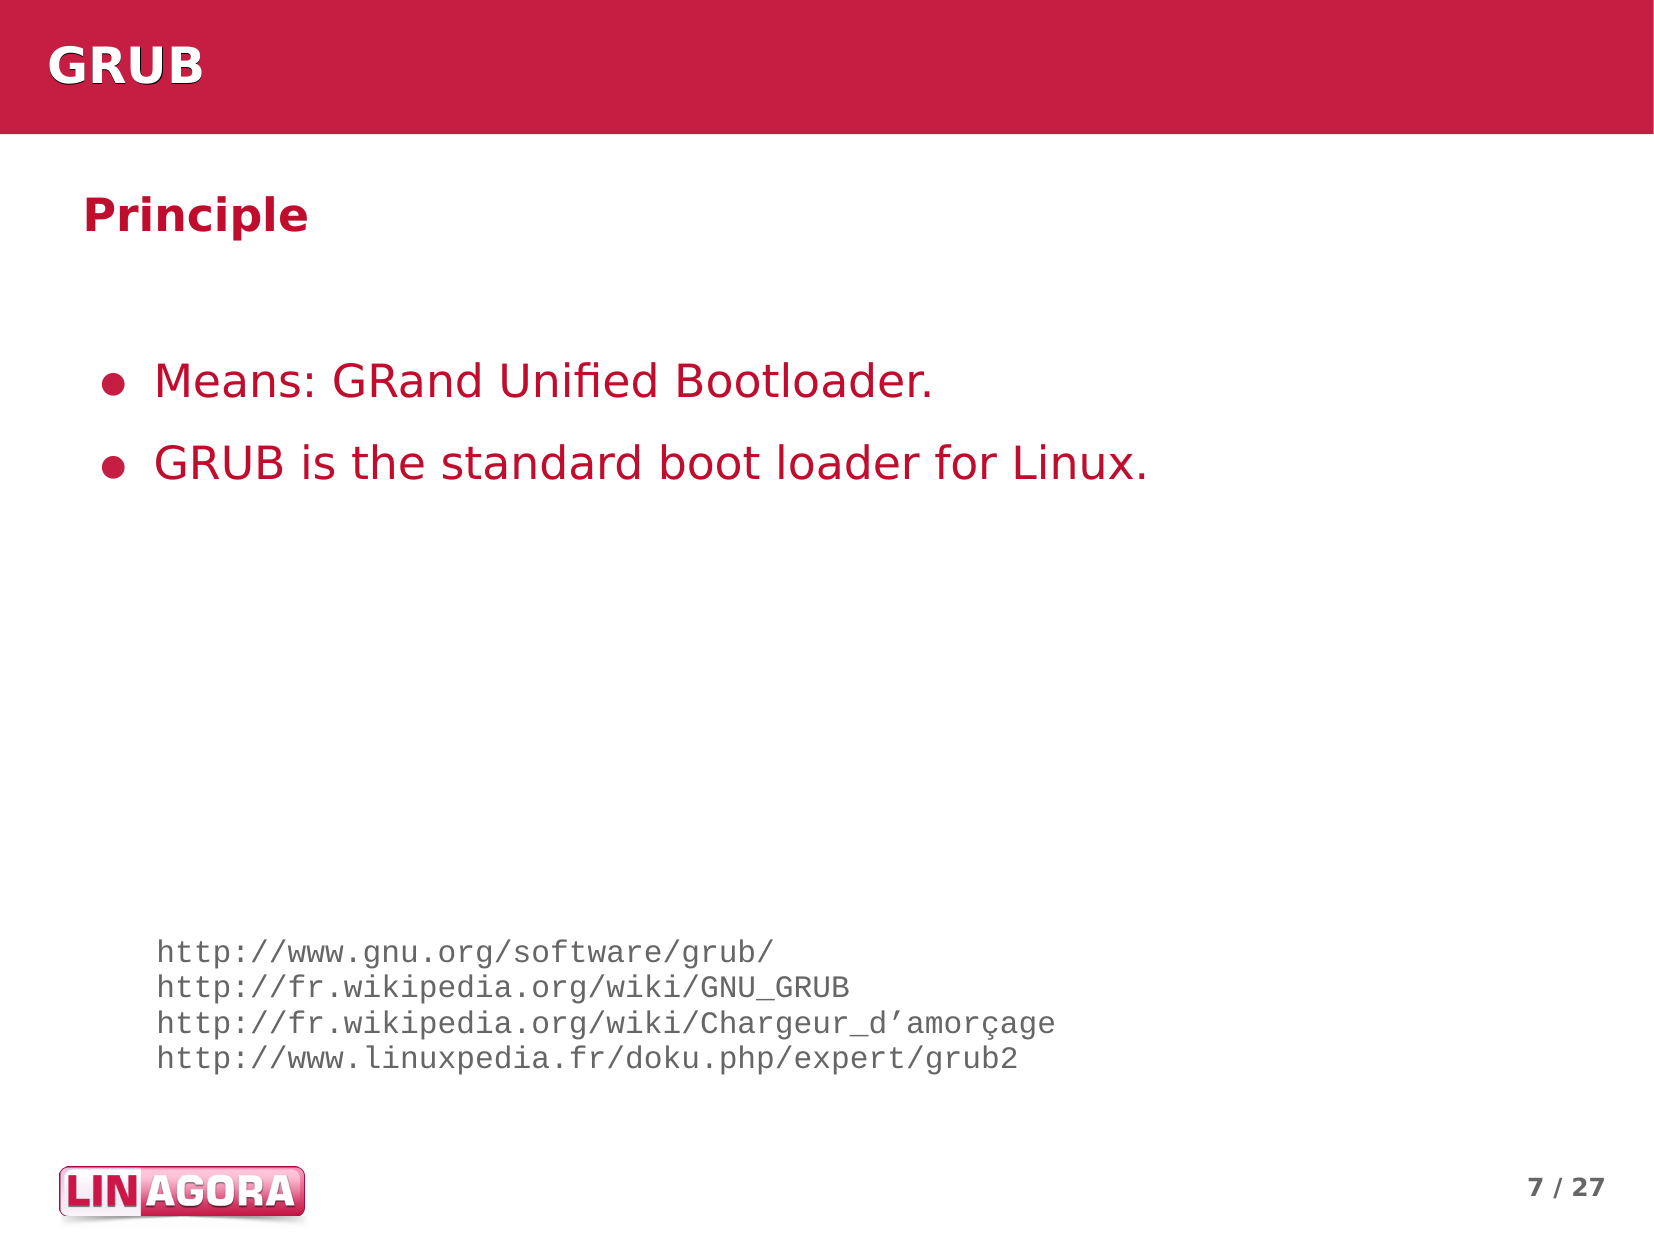

# GRUB
Principle
Means: GRand Unified Bootloader.
GRUB is the standard boot loader for Linux.
http://www.gnu.org/software/grub/
http://fr.wikipedia.org/wiki/GNU_GRUB
http://fr.wikipedia.org/wiki/Chargeur_d’amorçage
http://www.linuxpedia.fr/doku.php/expert/grub2